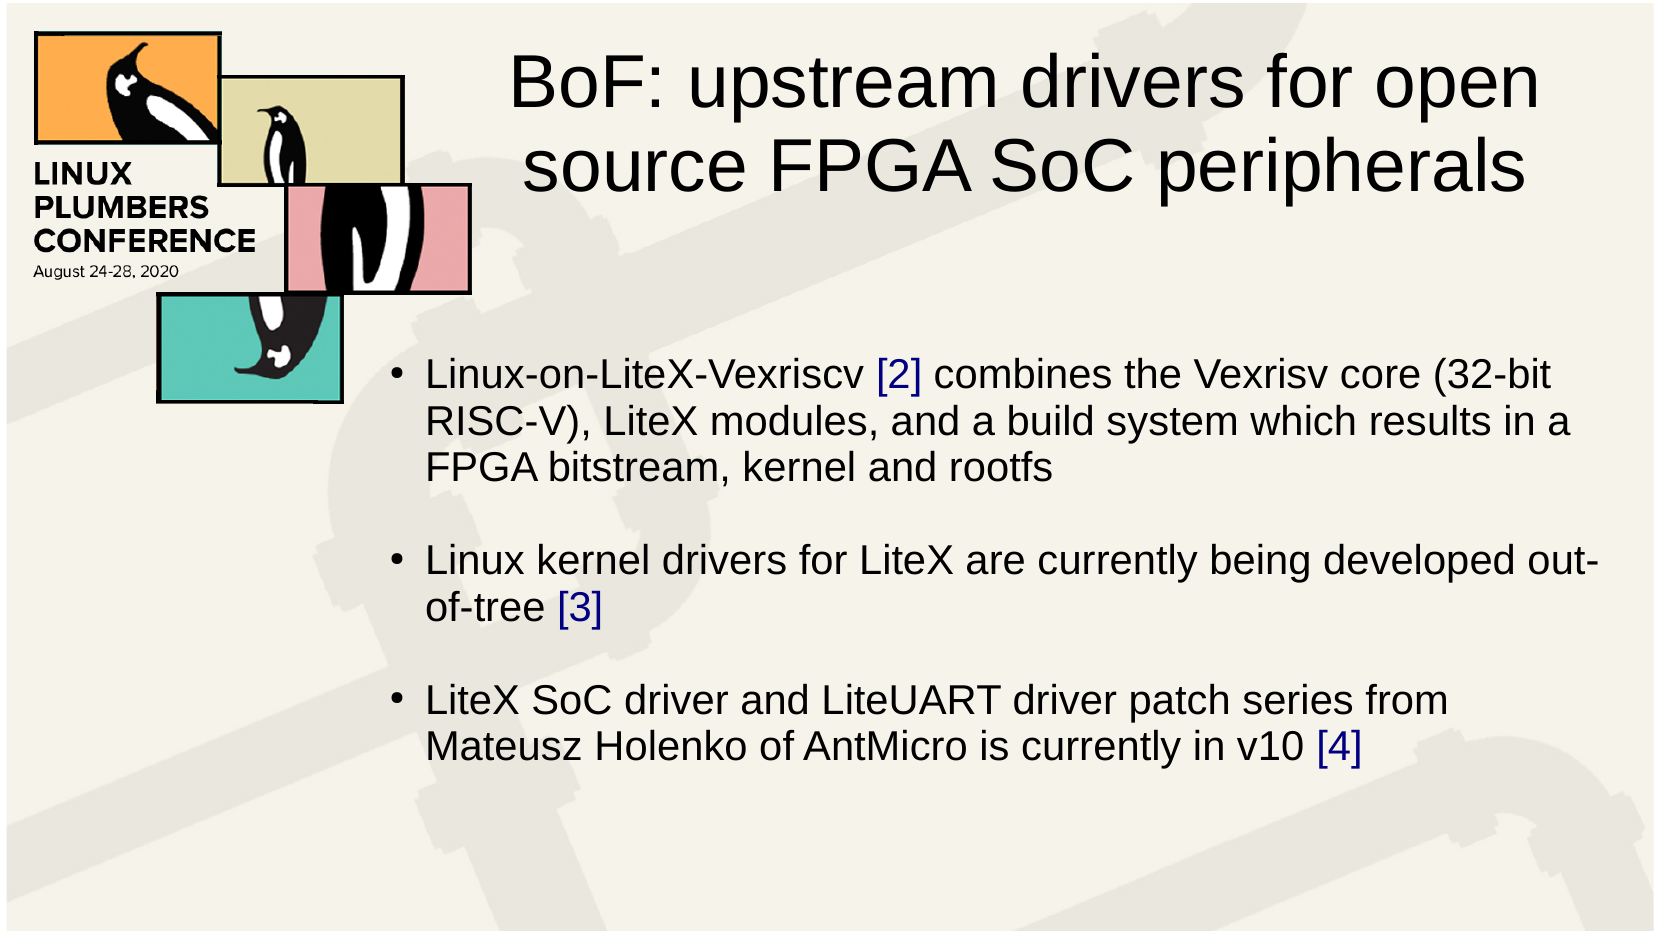

BoF: upstream drivers for open source FPGA SoC peripherals
# Linux-on-LiteX-Vexriscv [2] combines the Vexrisv core (32-bit RISC-V), LiteX modules, and a build system which results in a
FPGA bitstream, kernel and rootfs
Linux kernel drivers for LiteX are currently being developed out-of-tree [3]
LiteX SoC driver and LiteUART driver patch series from Mateusz Holenko of AntMicro is currently in v10 [4]